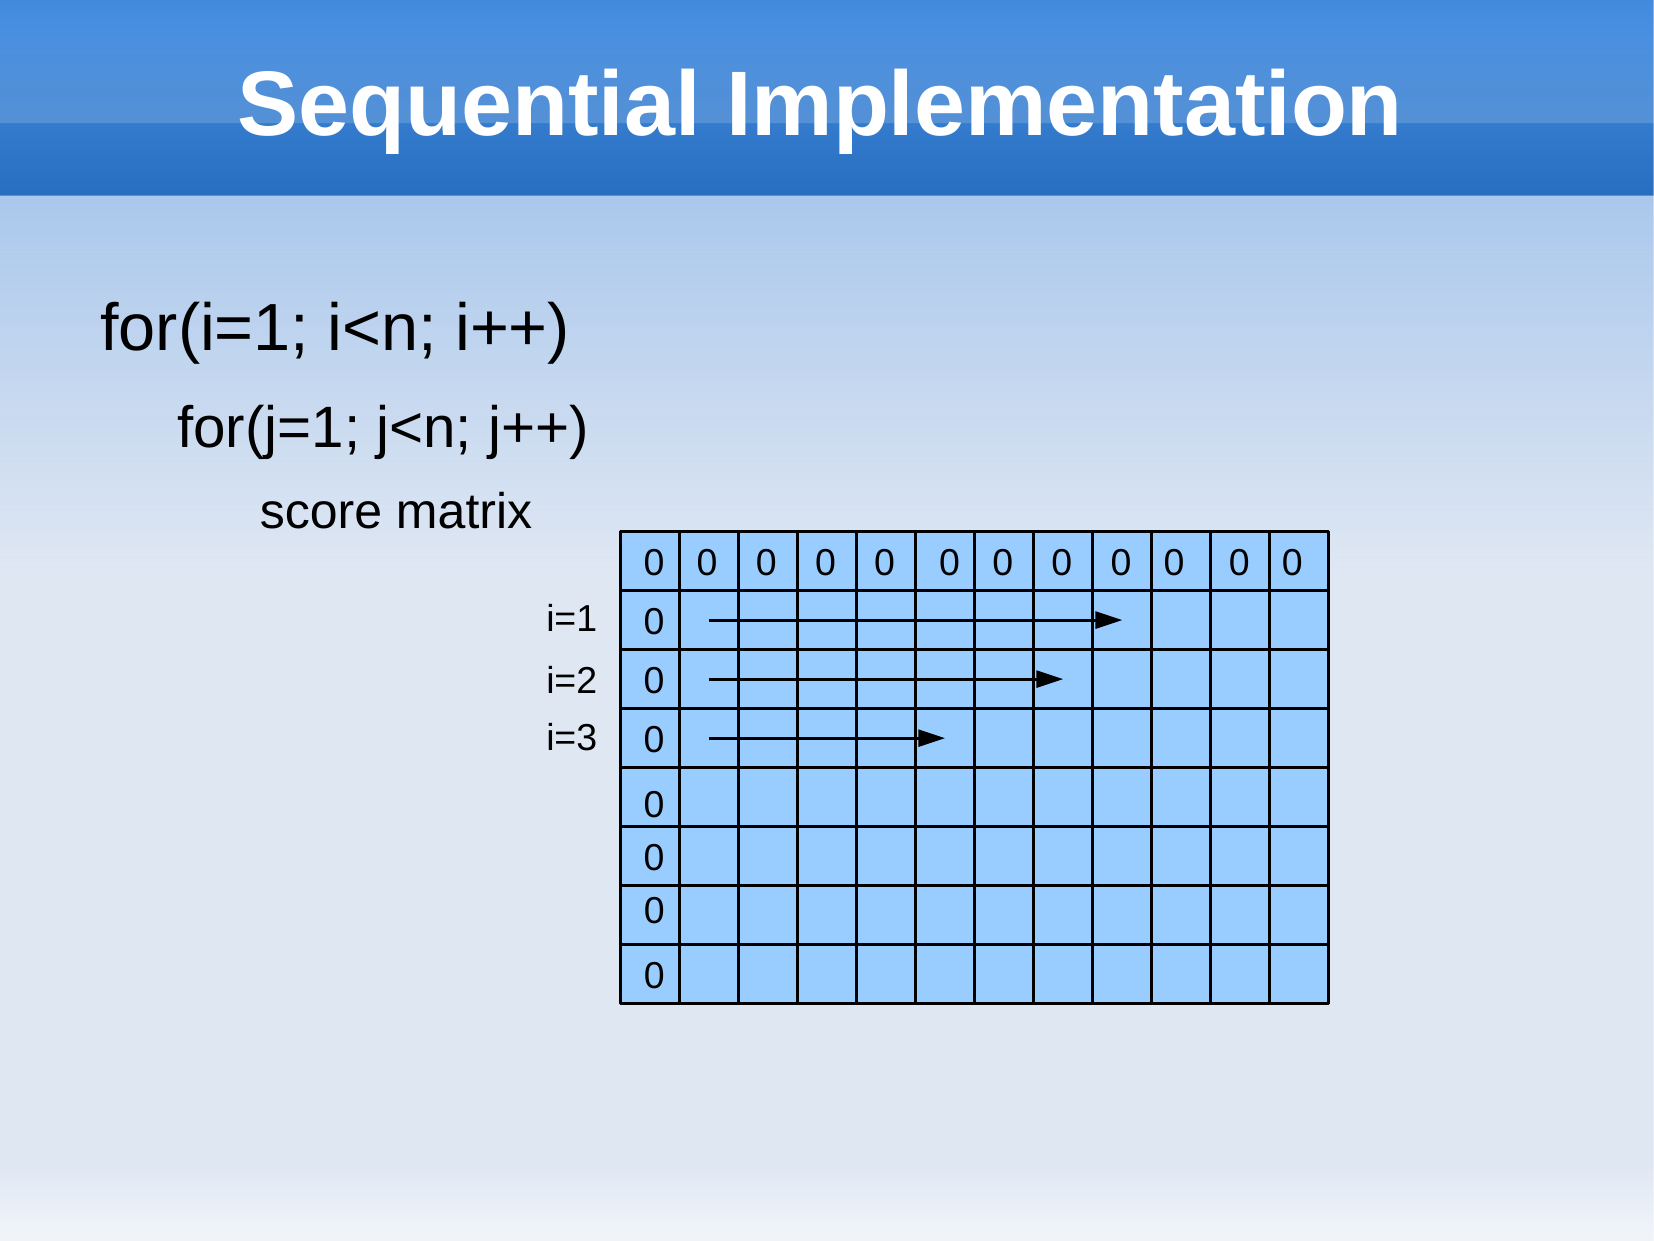

# Sequential Implementation
for(i=1; i<n; i++)
for(j=1; j<n; j++)
score matrix
0
0
0
0
0
0
0
0
0
0
0
0
i=1
0
i=2
0
i=3
0
0
0
0
0